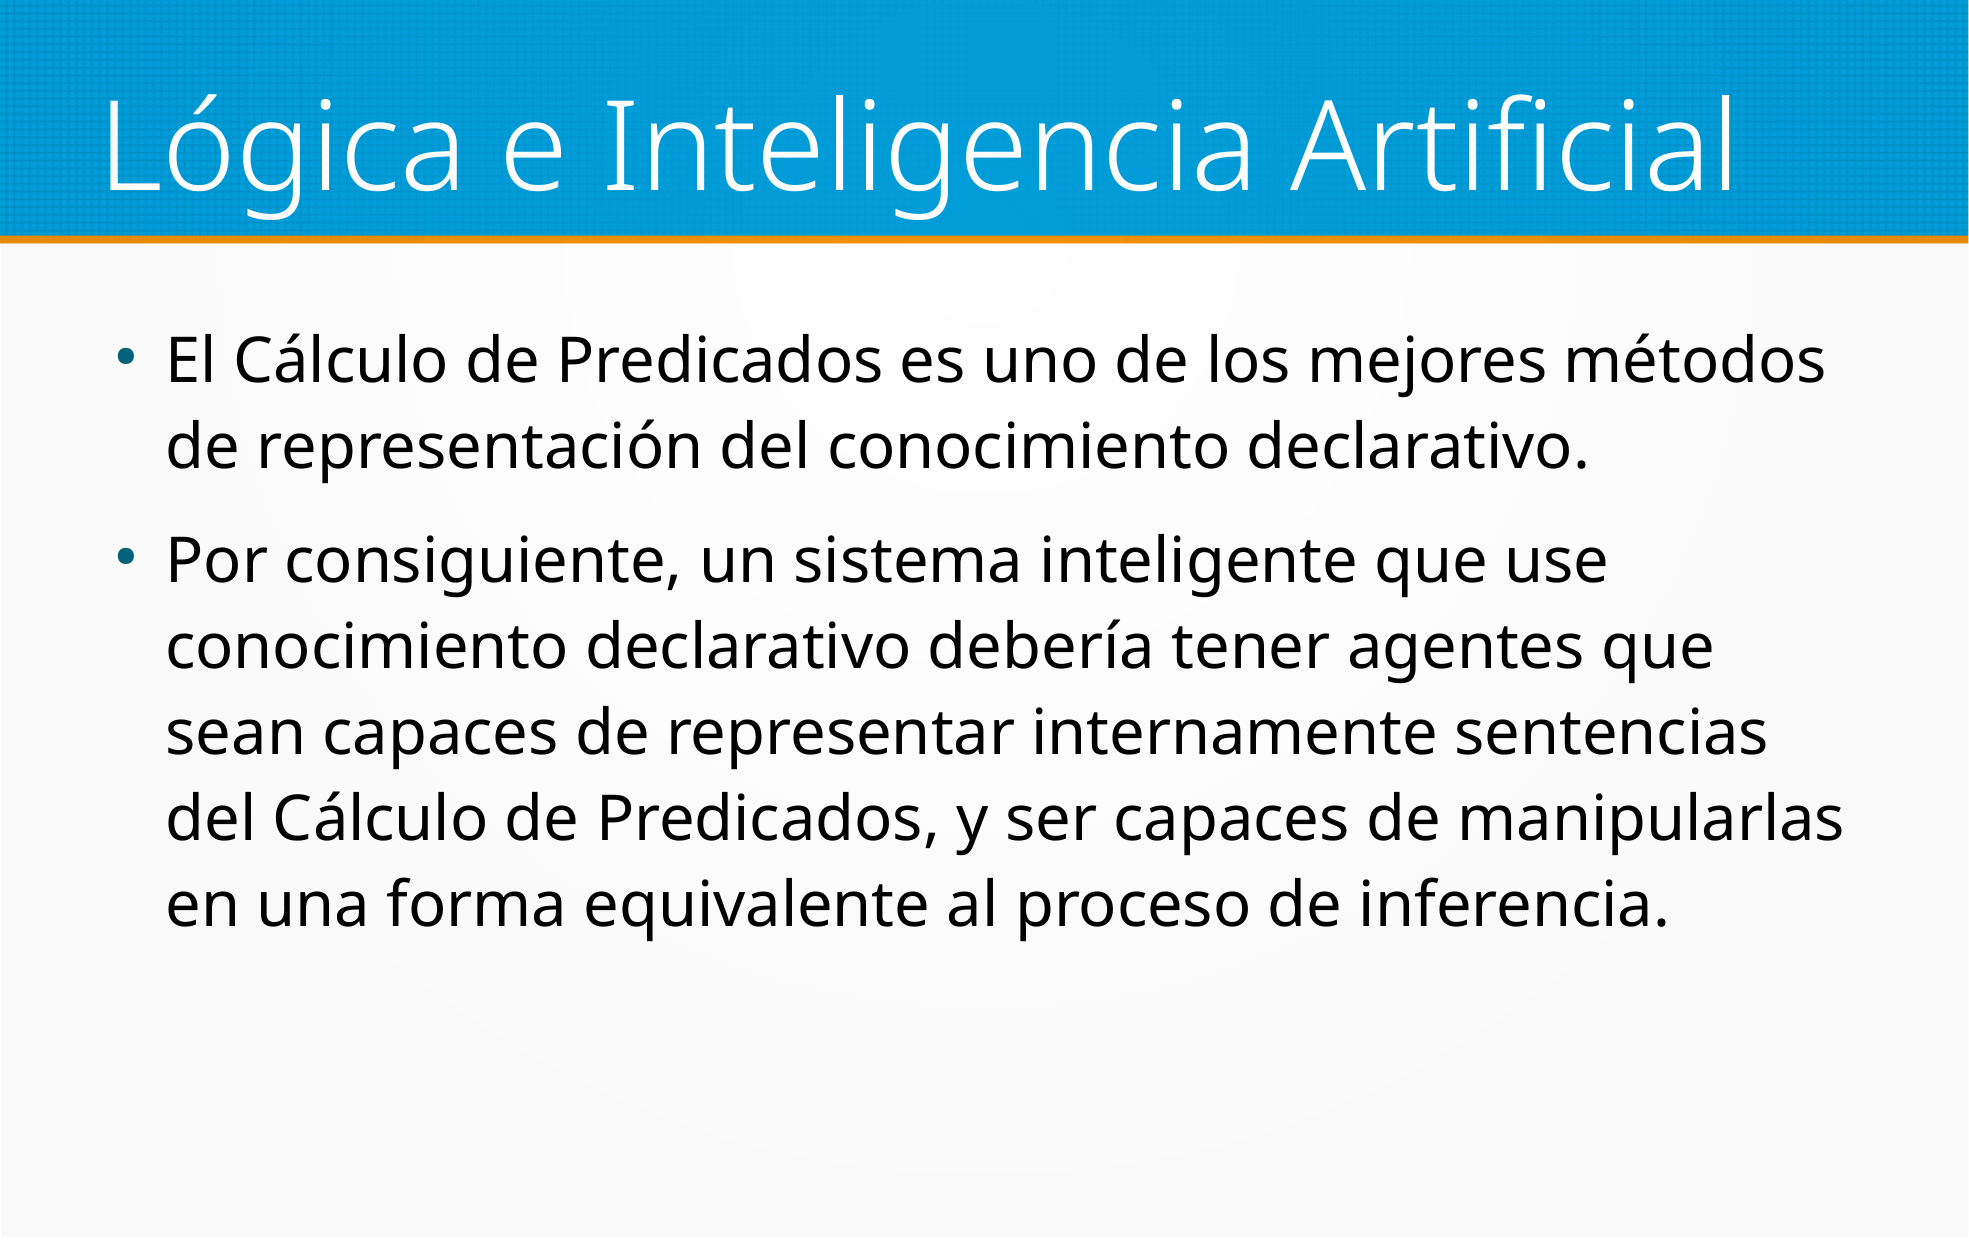

# Lógica e Inteligencia Artificial
El Cálculo de Predicados es uno de los mejores métodos de representación del conocimiento declarativo.
Por consiguiente, un sistema inteligente que use conocimiento declarativo debería tener agentes que sean capaces de representar internamente sentencias del Cálculo de Predicados, y ser capaces de manipularlas en una forma equivalente al proceso de inferencia.